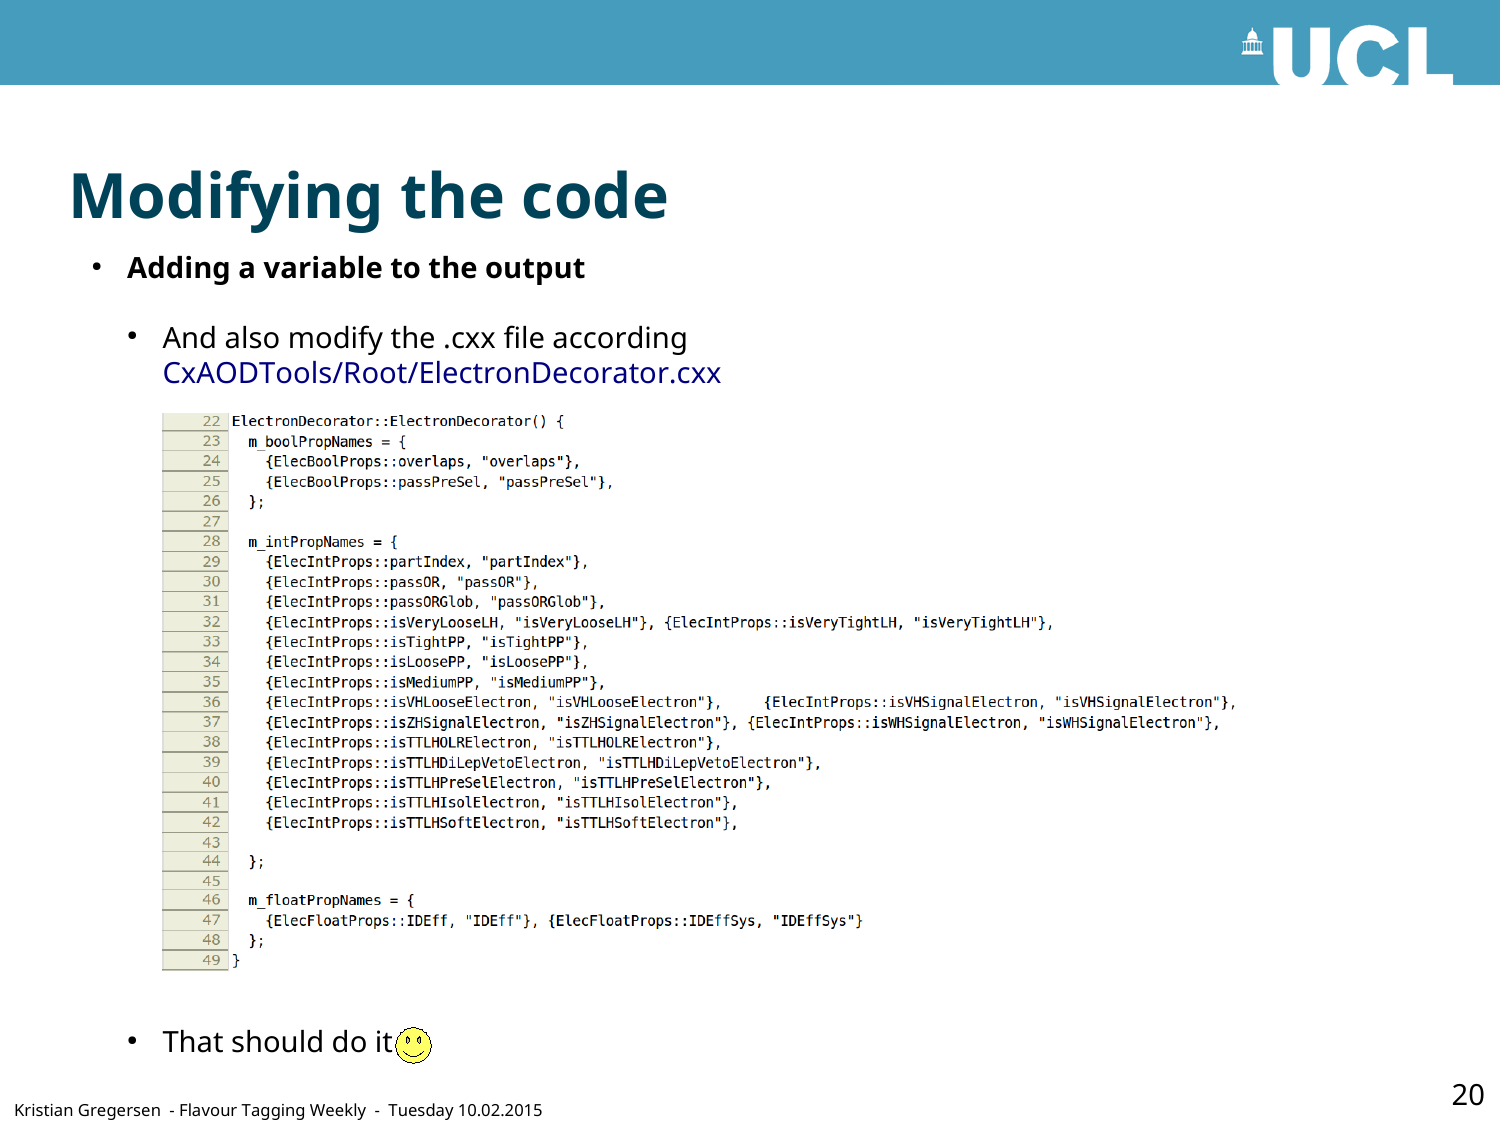

# Modifying the code
Adding a variable to the output
And also modify the .cxx file according
CxAODTools/Root/ElectronDecorator.cxx
That should do it
20